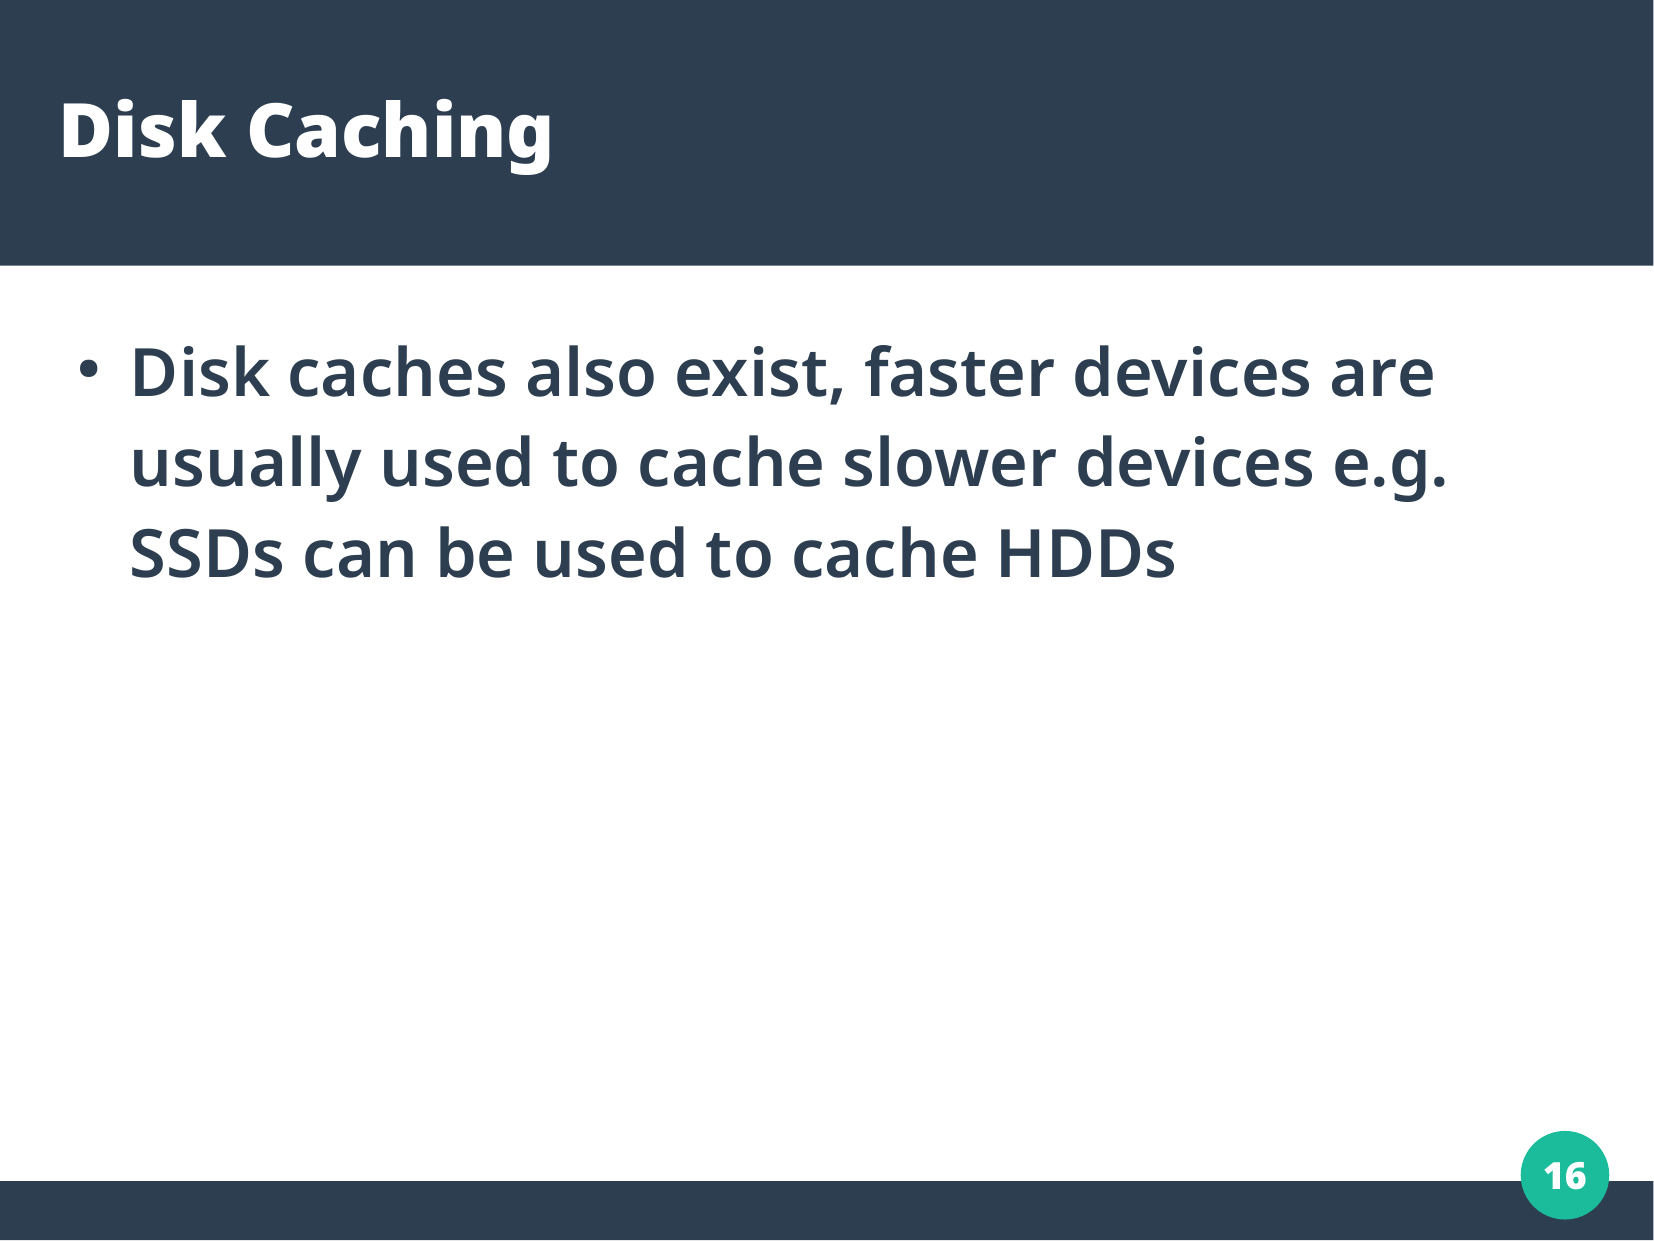

# Disk Caching
Disk caches also exist, faster devices are usually used to cache slower devices e.g. SSDs can be used to cache HDDs
16